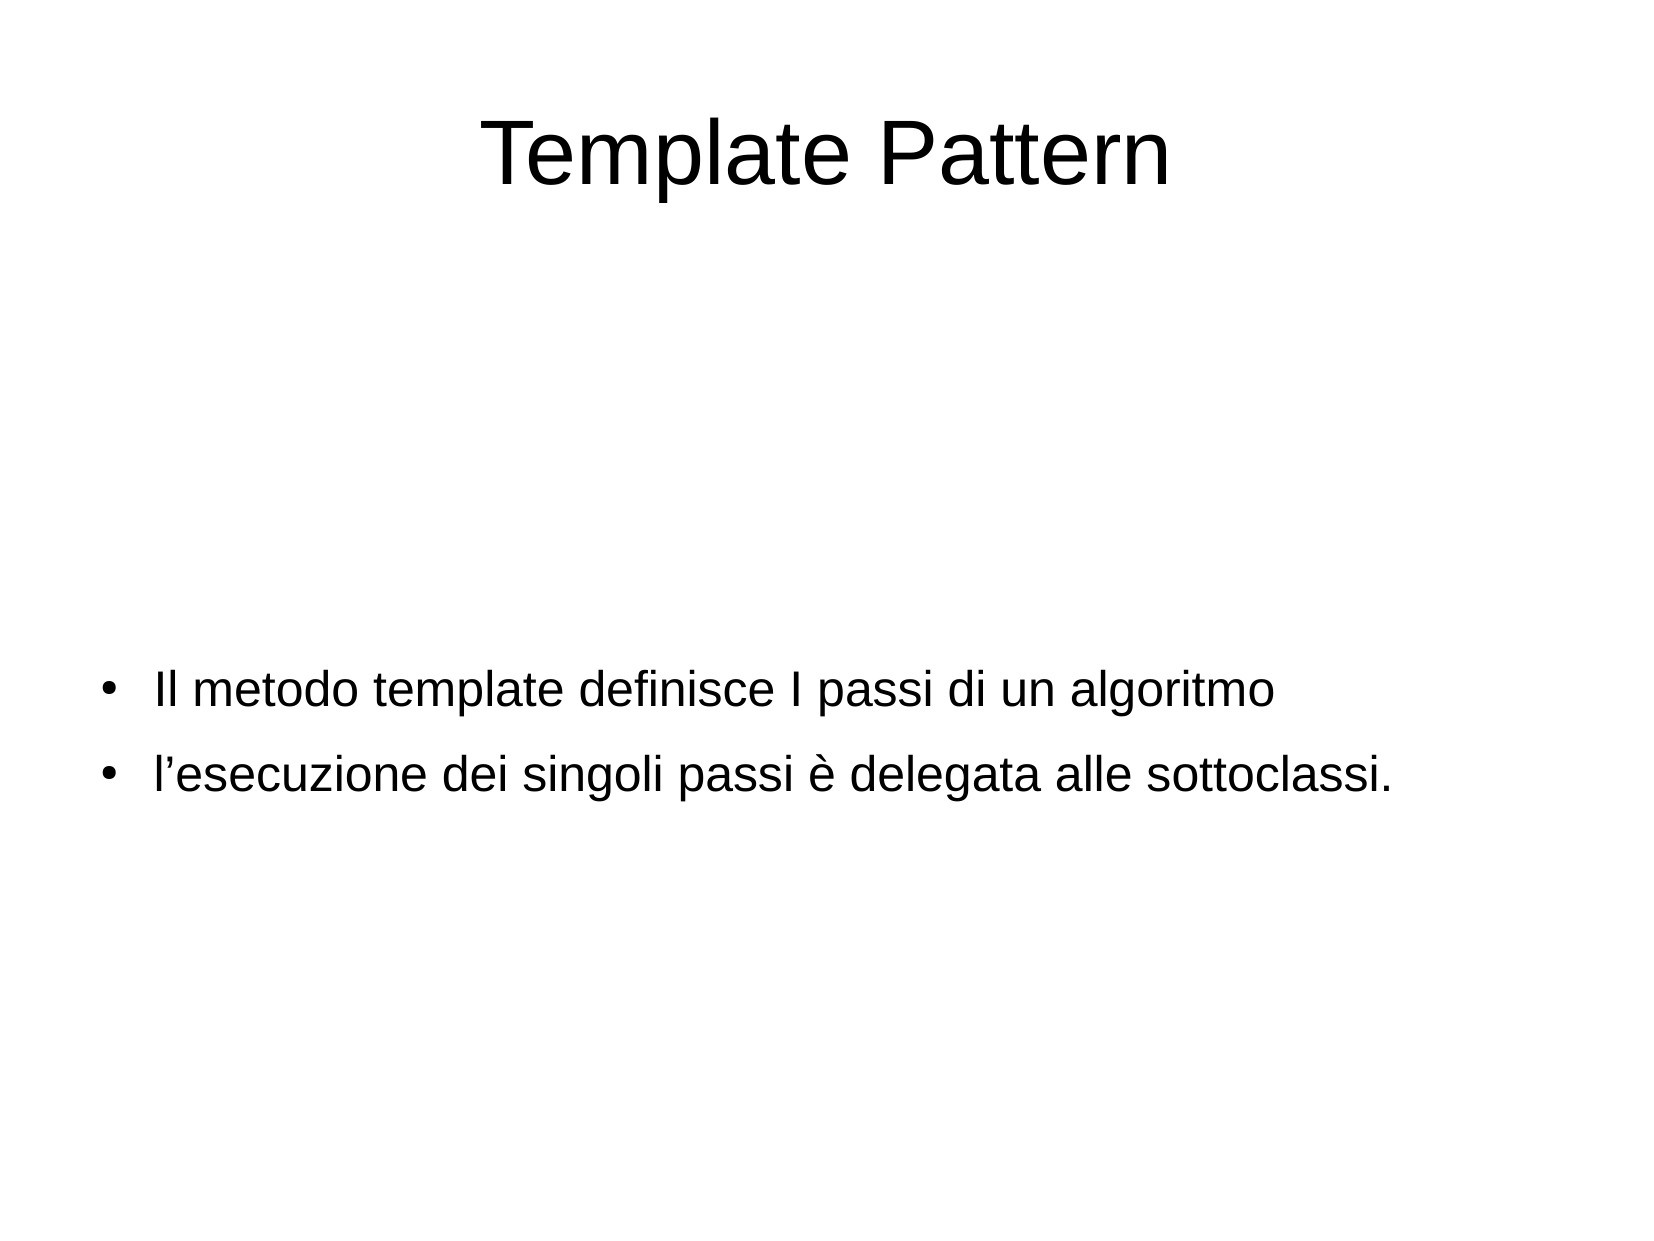

# Template Pattern
Il metodo template definisce I passi di un algoritmo
l’esecuzione dei singoli passi è delegata alle sottoclassi.